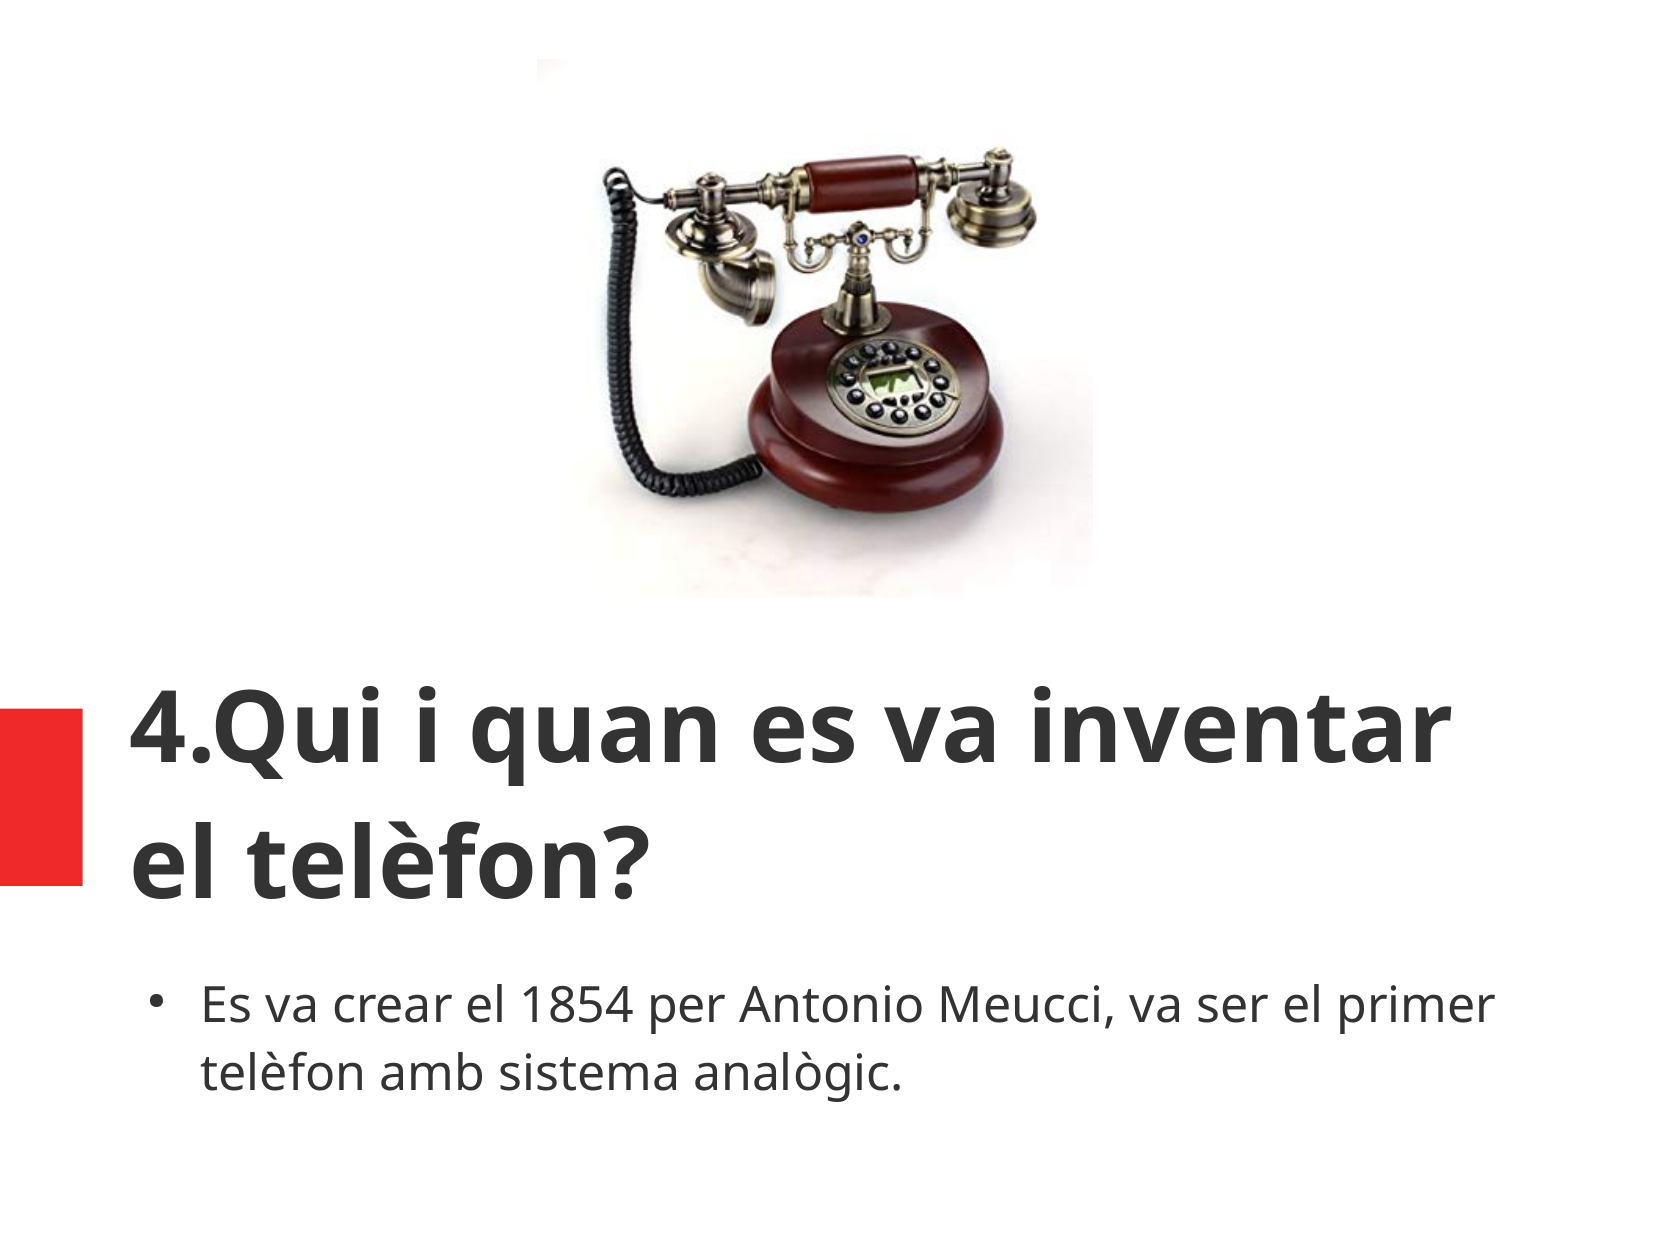

# 4.Qui i quan es va inventar el telèfon?
Es va crear el 1854 per Antonio Meucci, va ser el primer telèfon amb sistema analògic.